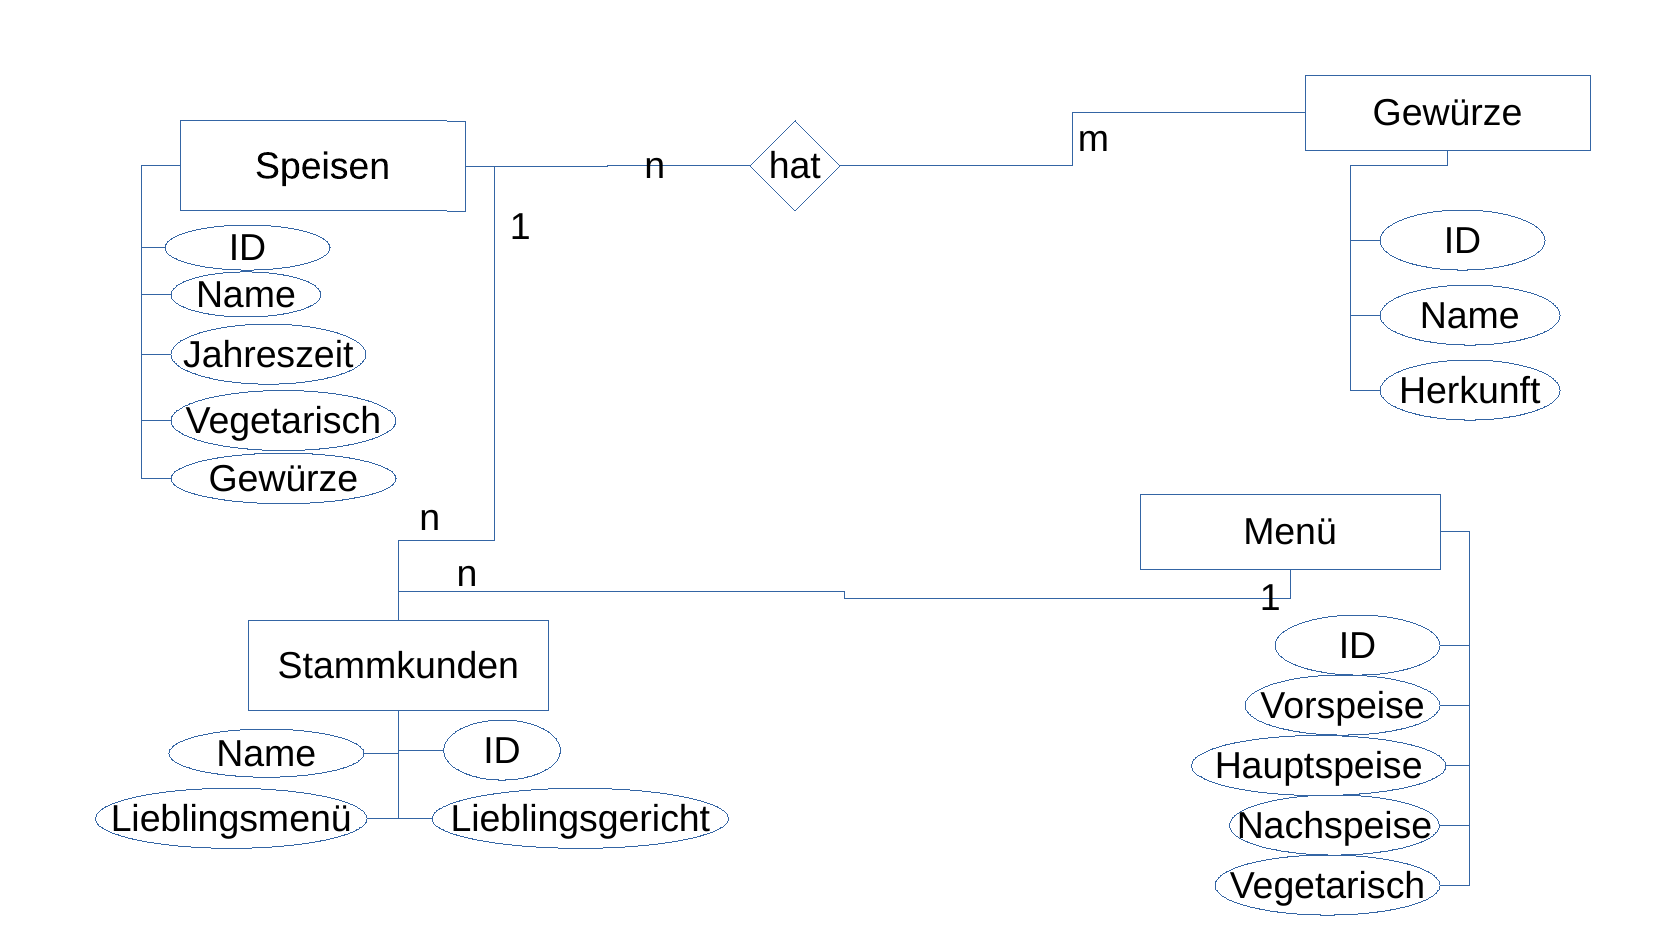

Gewürze
hat
Speisen
1
ID
ID
Name
Name
Jahreszeit
Herkunft
Vegetarisch
Gewürze
n
Menü
n
1
ID
Stammkunden
Vorspeise
ID
Name
Hauptspeise
Lieblingsmenü
Lieblingsgericht
Nachspeise
Vegetarisch